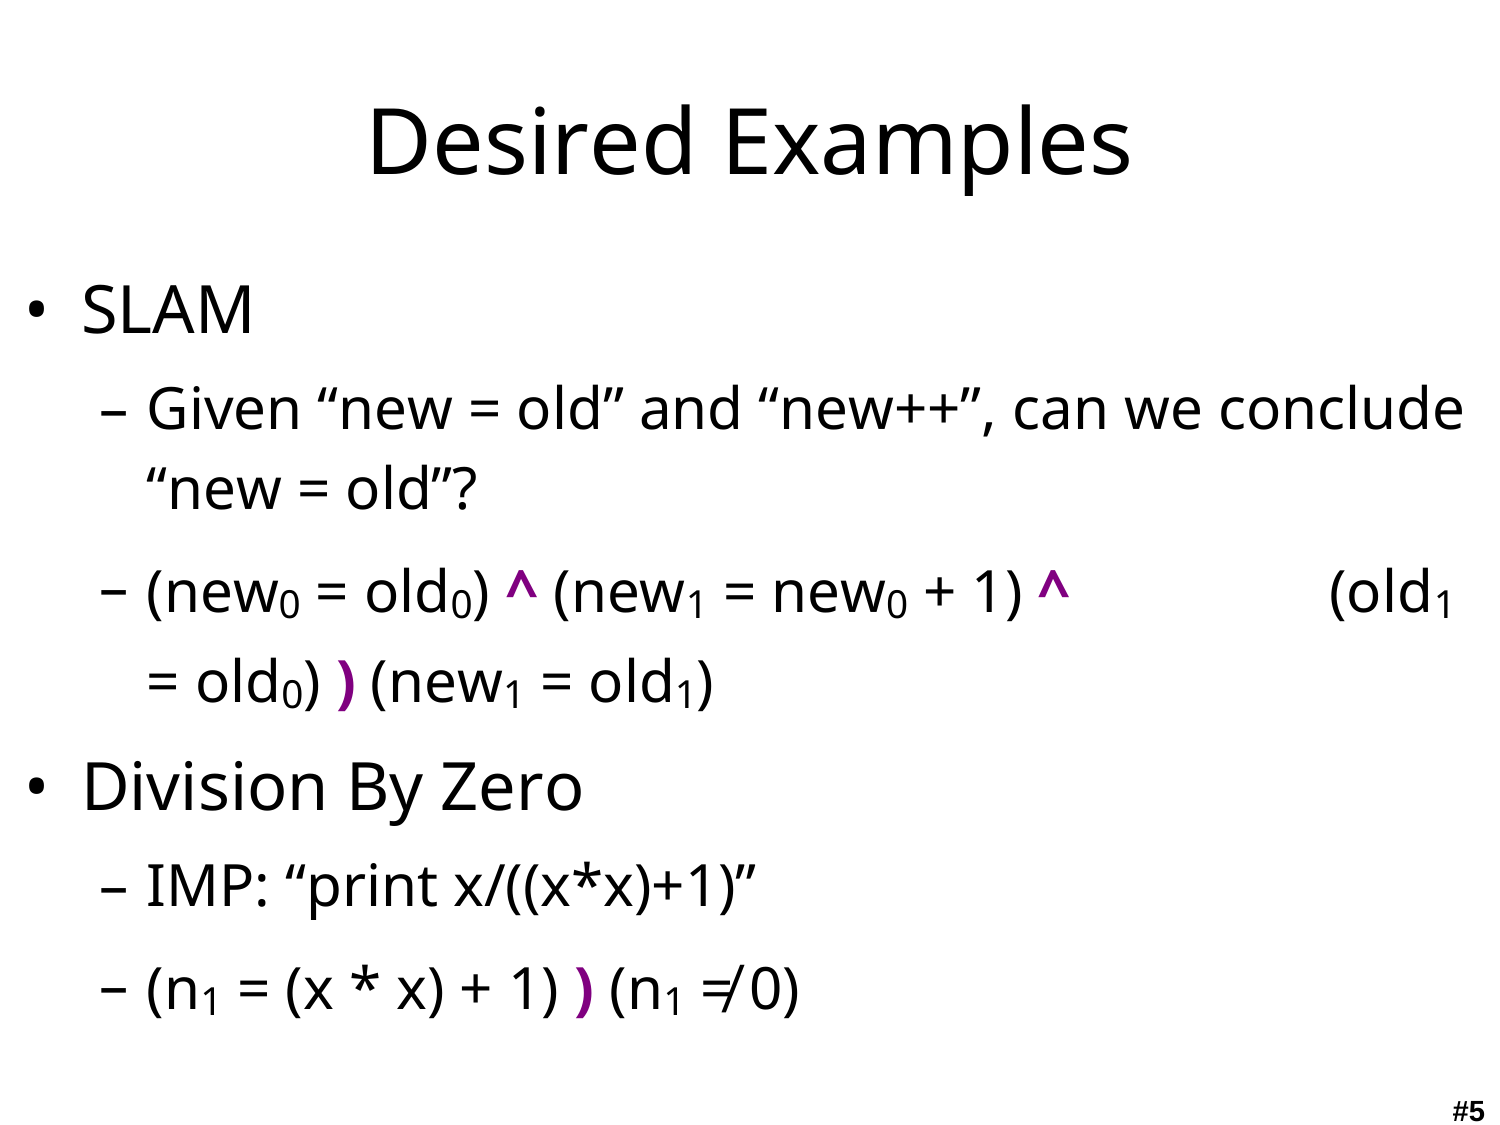

# Desired Examples
SLAM
Given “new = old” and “new++”, can we conclude “new = old”?
(new0 = old0) ^ (new1 = new0 + 1) ^ (old1 = old0) ) (new1 = old1)
Division By Zero
IMP: “print x/((x*x)+1)”
(n1 = (x * x) + 1) ) (n1 ≠ 0)
5